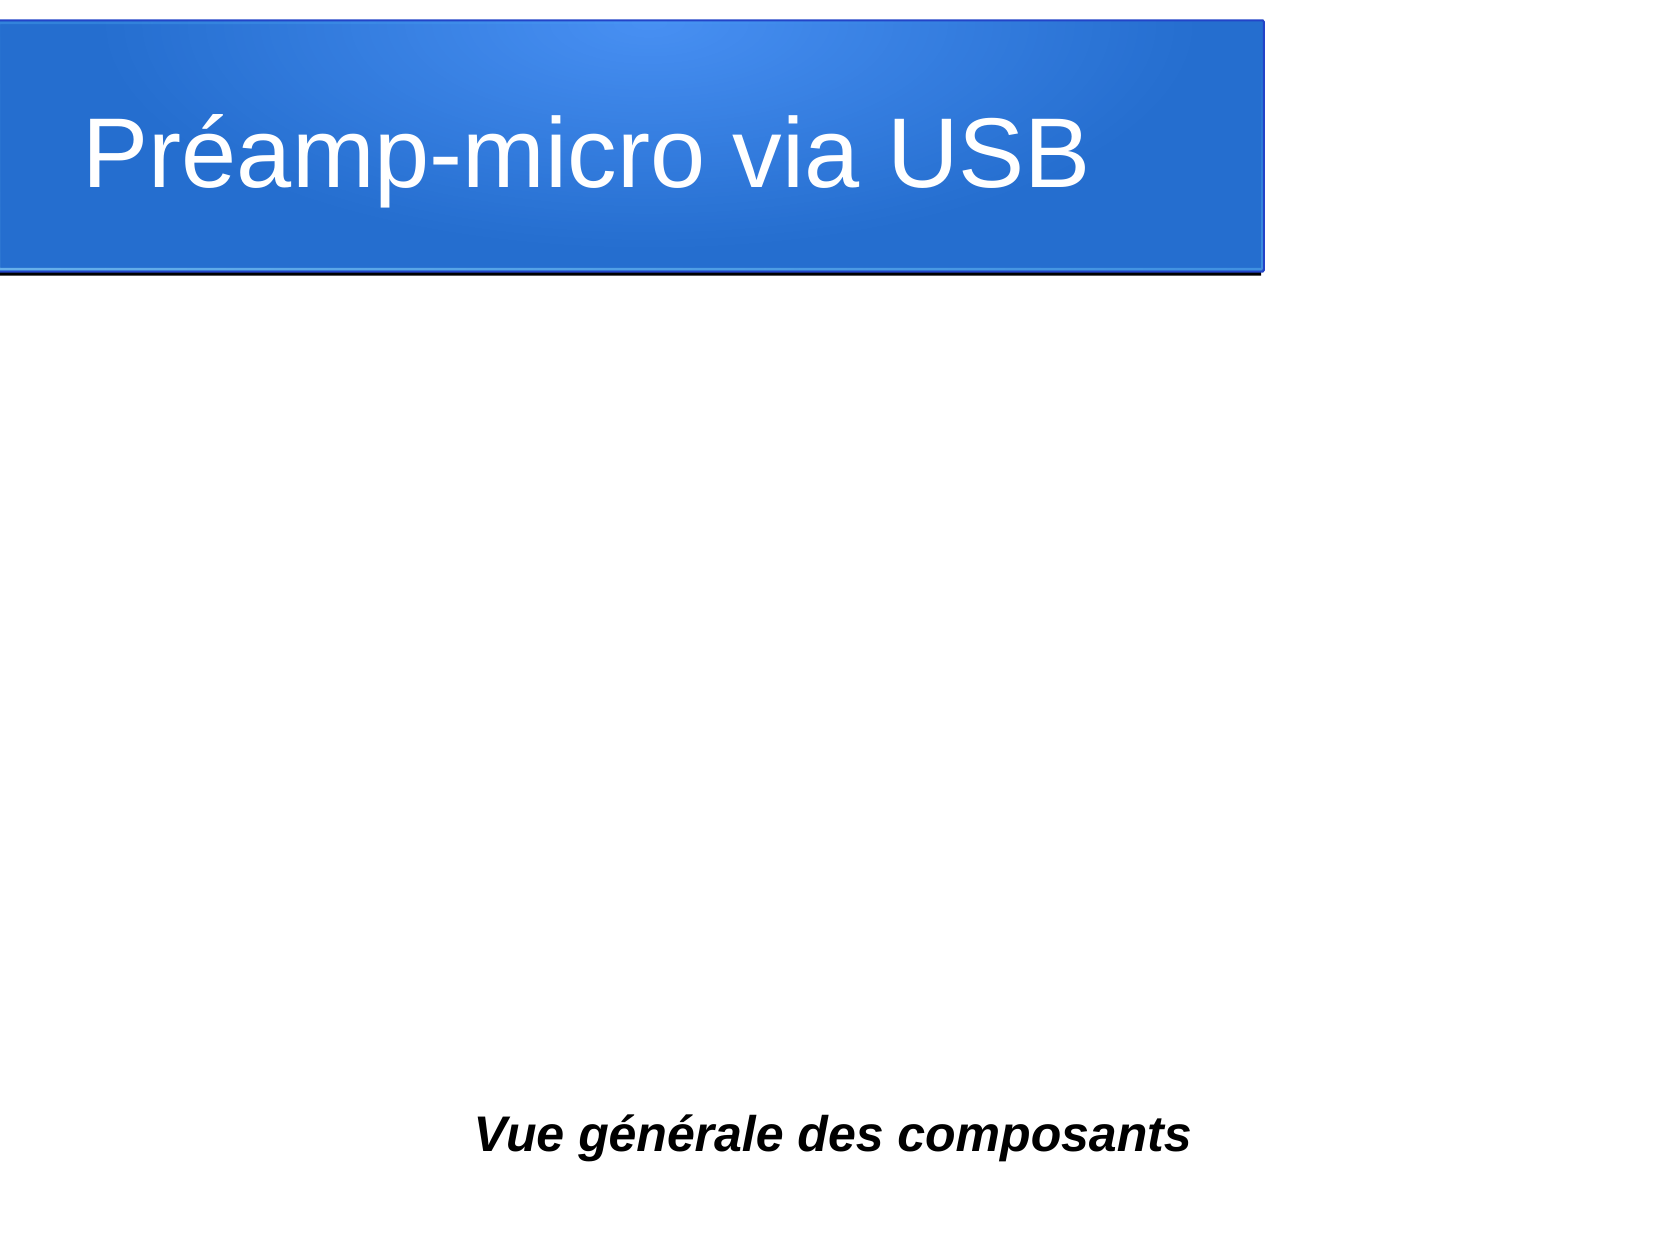

# Préamp-micro via USB
Vue générale des composants